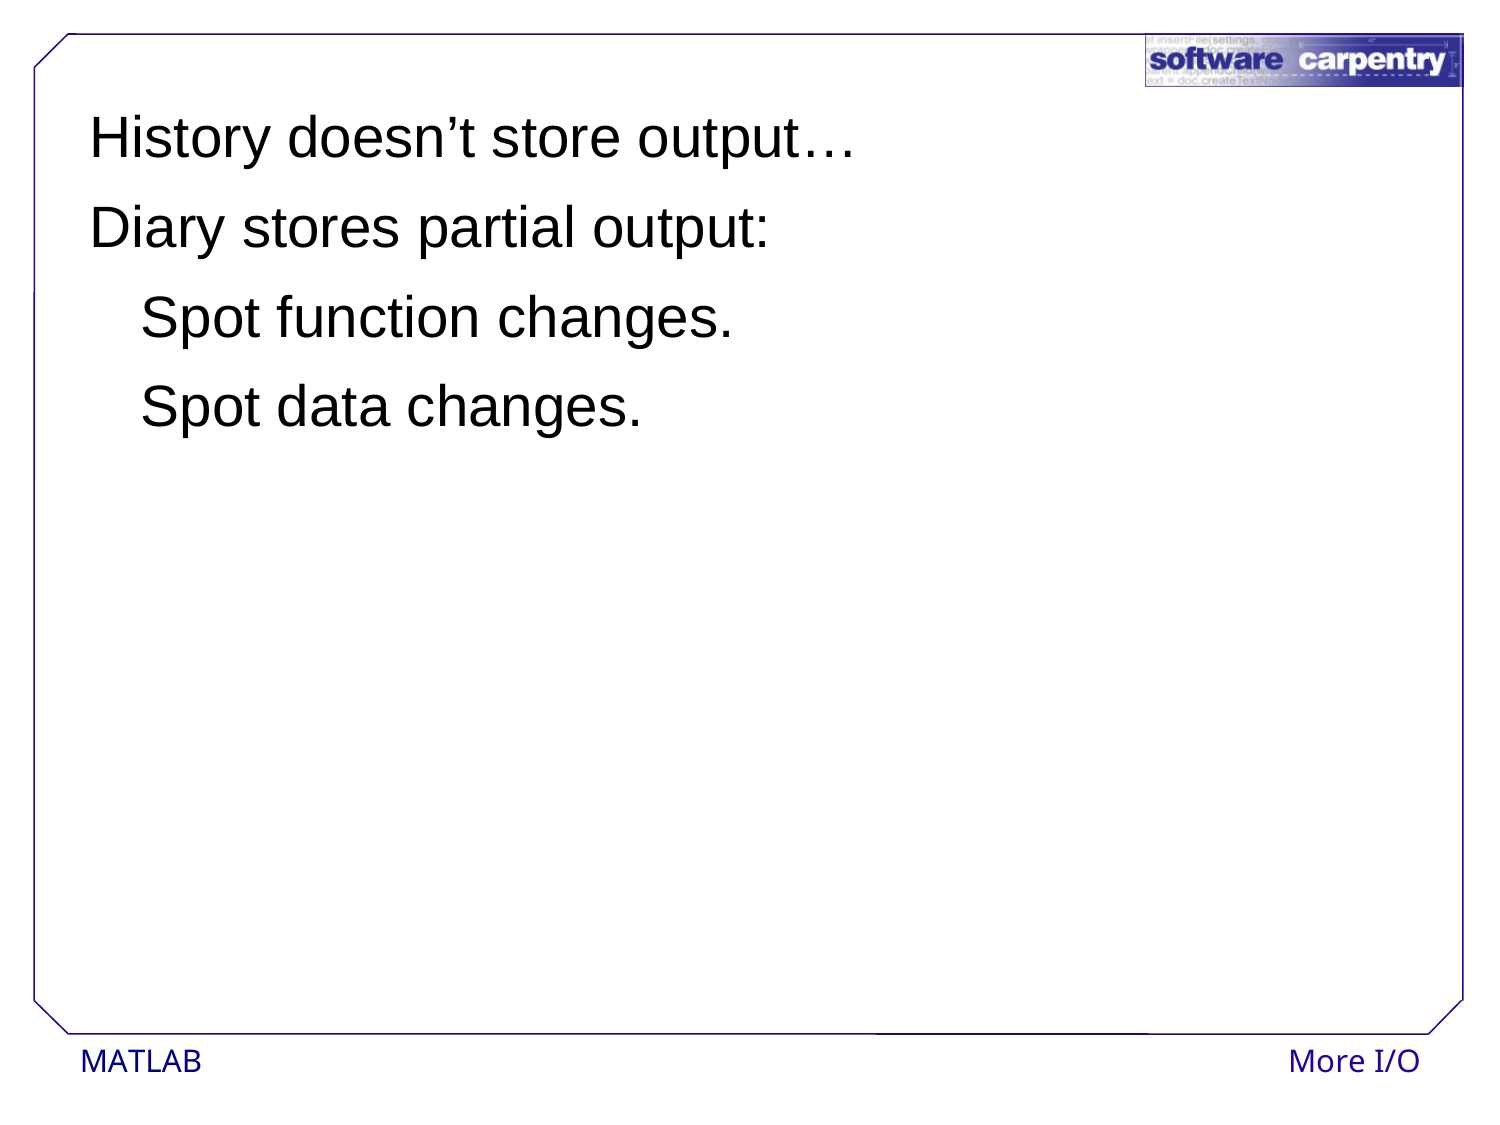

# History doesn’t store output…
Diary stores partial output:
	Spot function changes.
	Spot data changes.